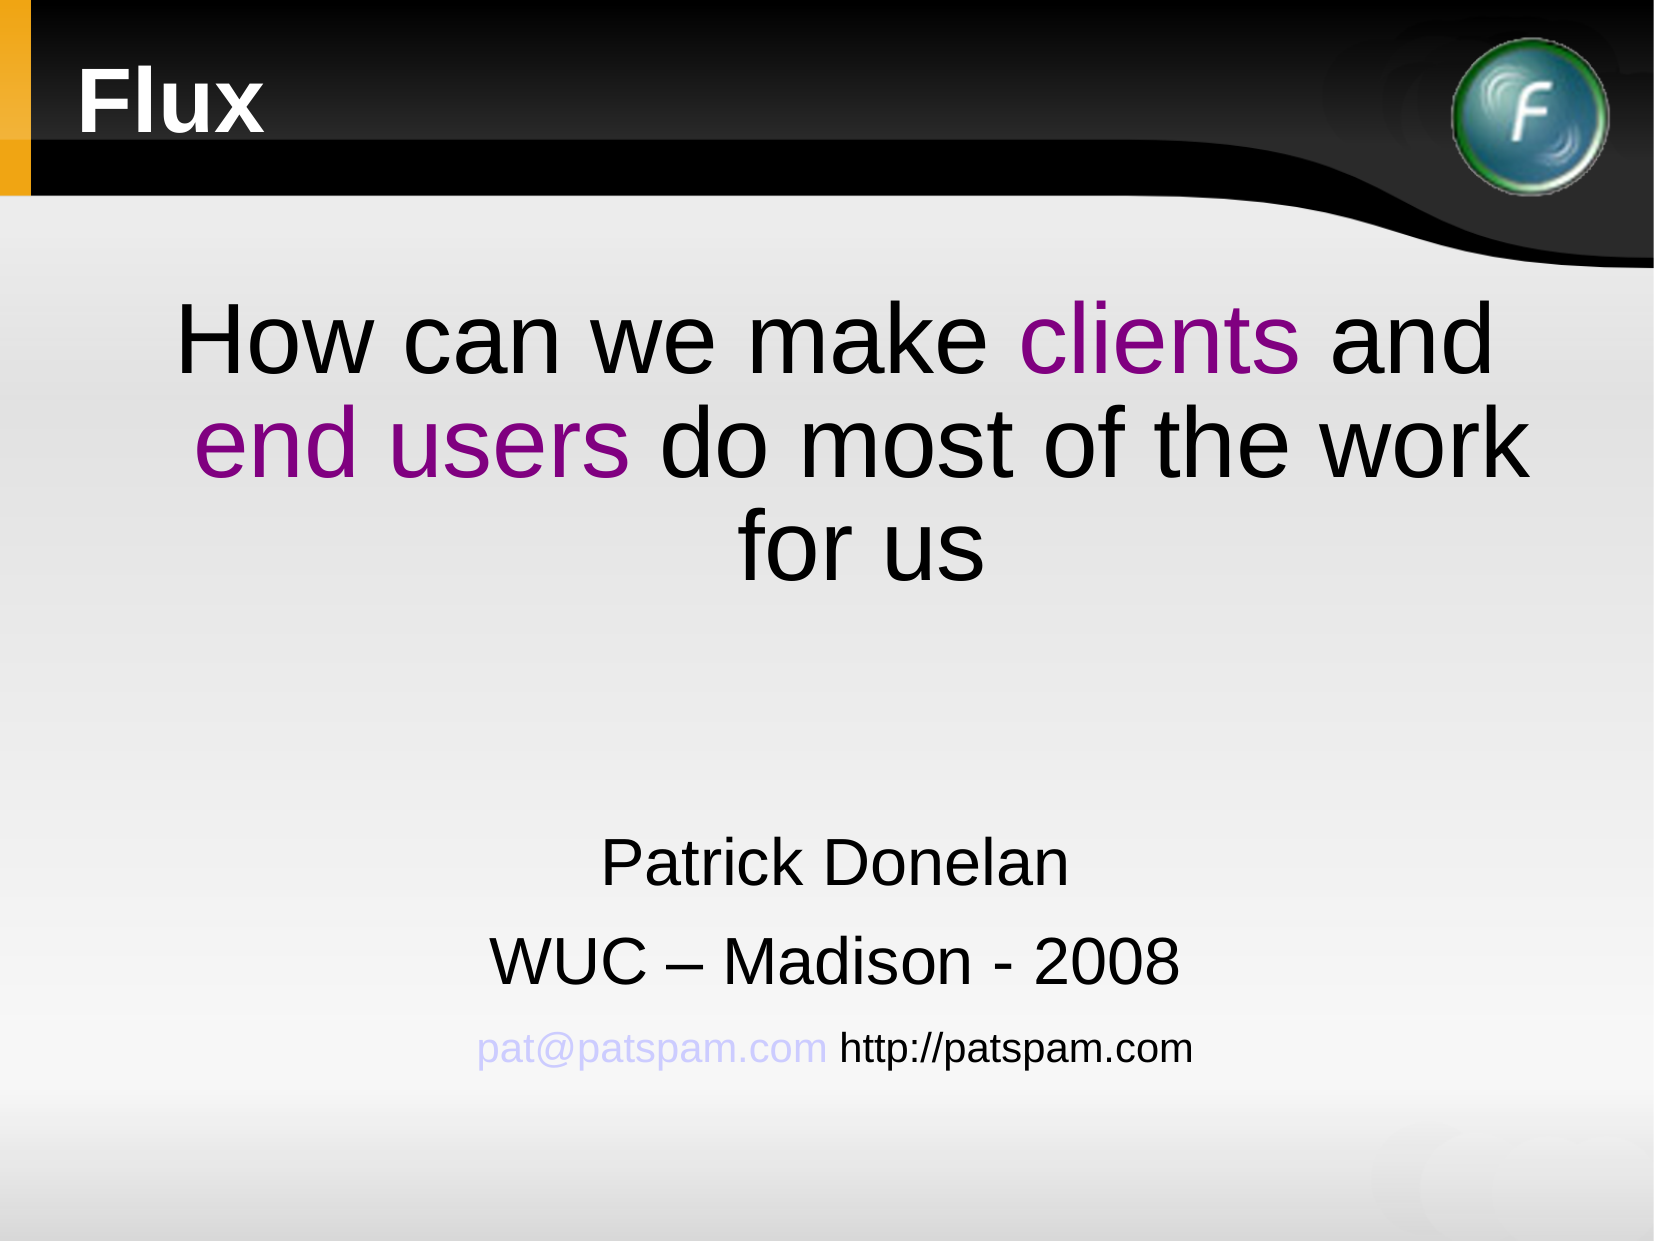

# Flux
How can we make clients and end users do most of the work for us
Patrick Donelan
WUC – Madison - 2008
pat@patspam.com http://patspam.com